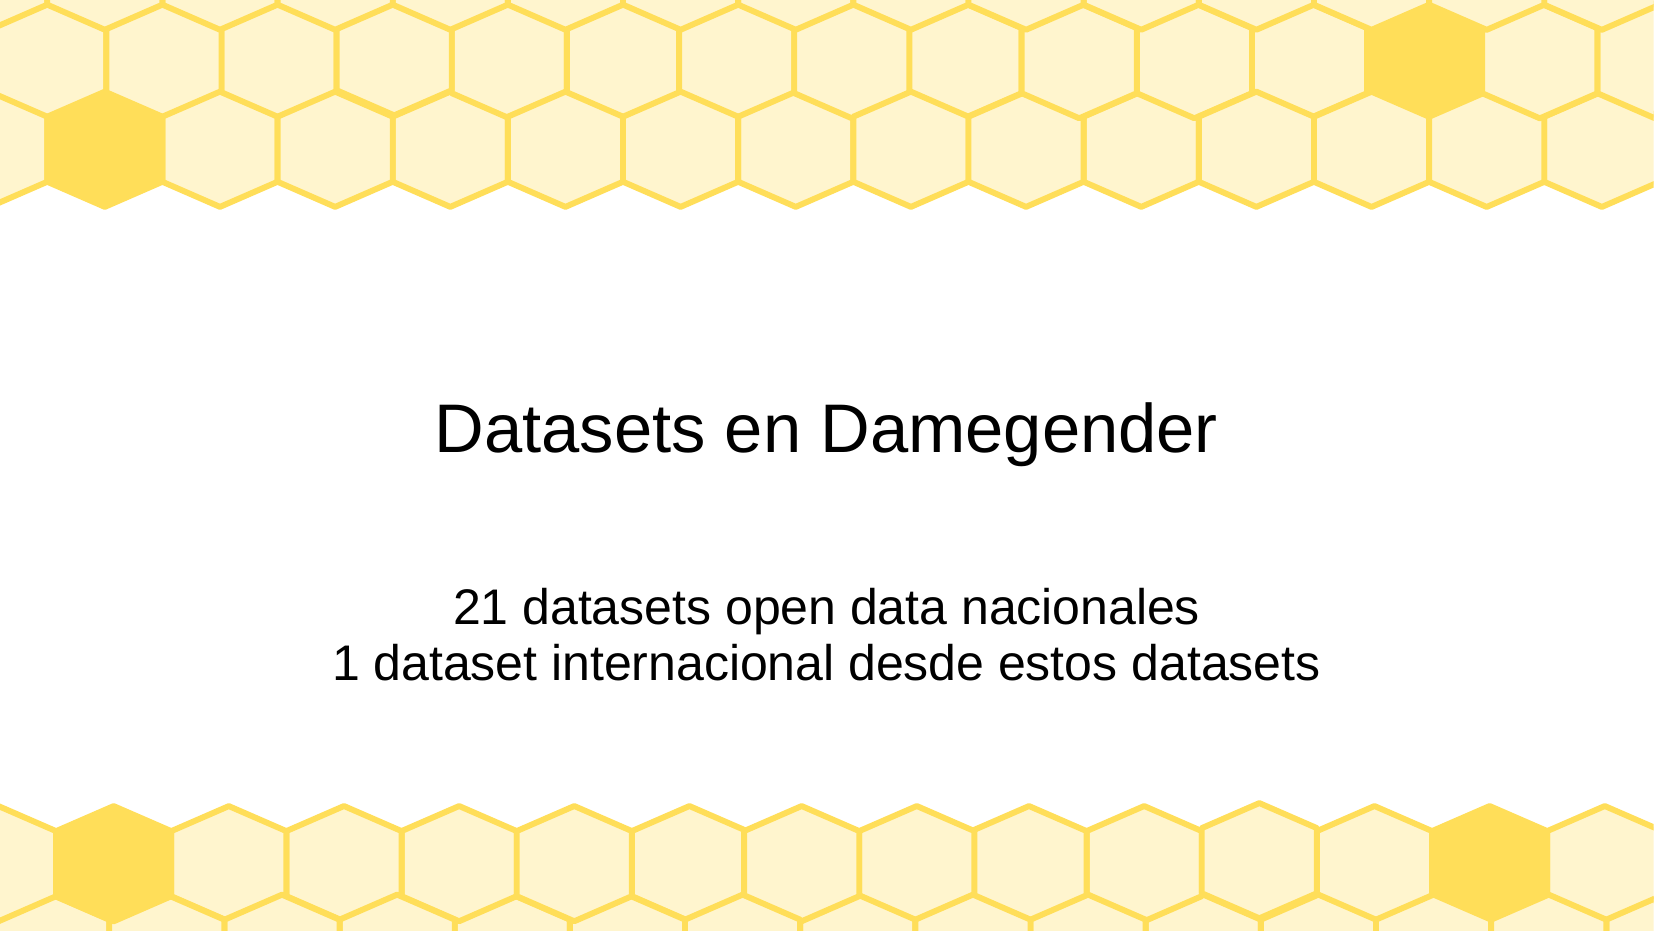

# Datasets en Damegender
21 datasets open data nacionales
1 dataset internacional desde estos datasets